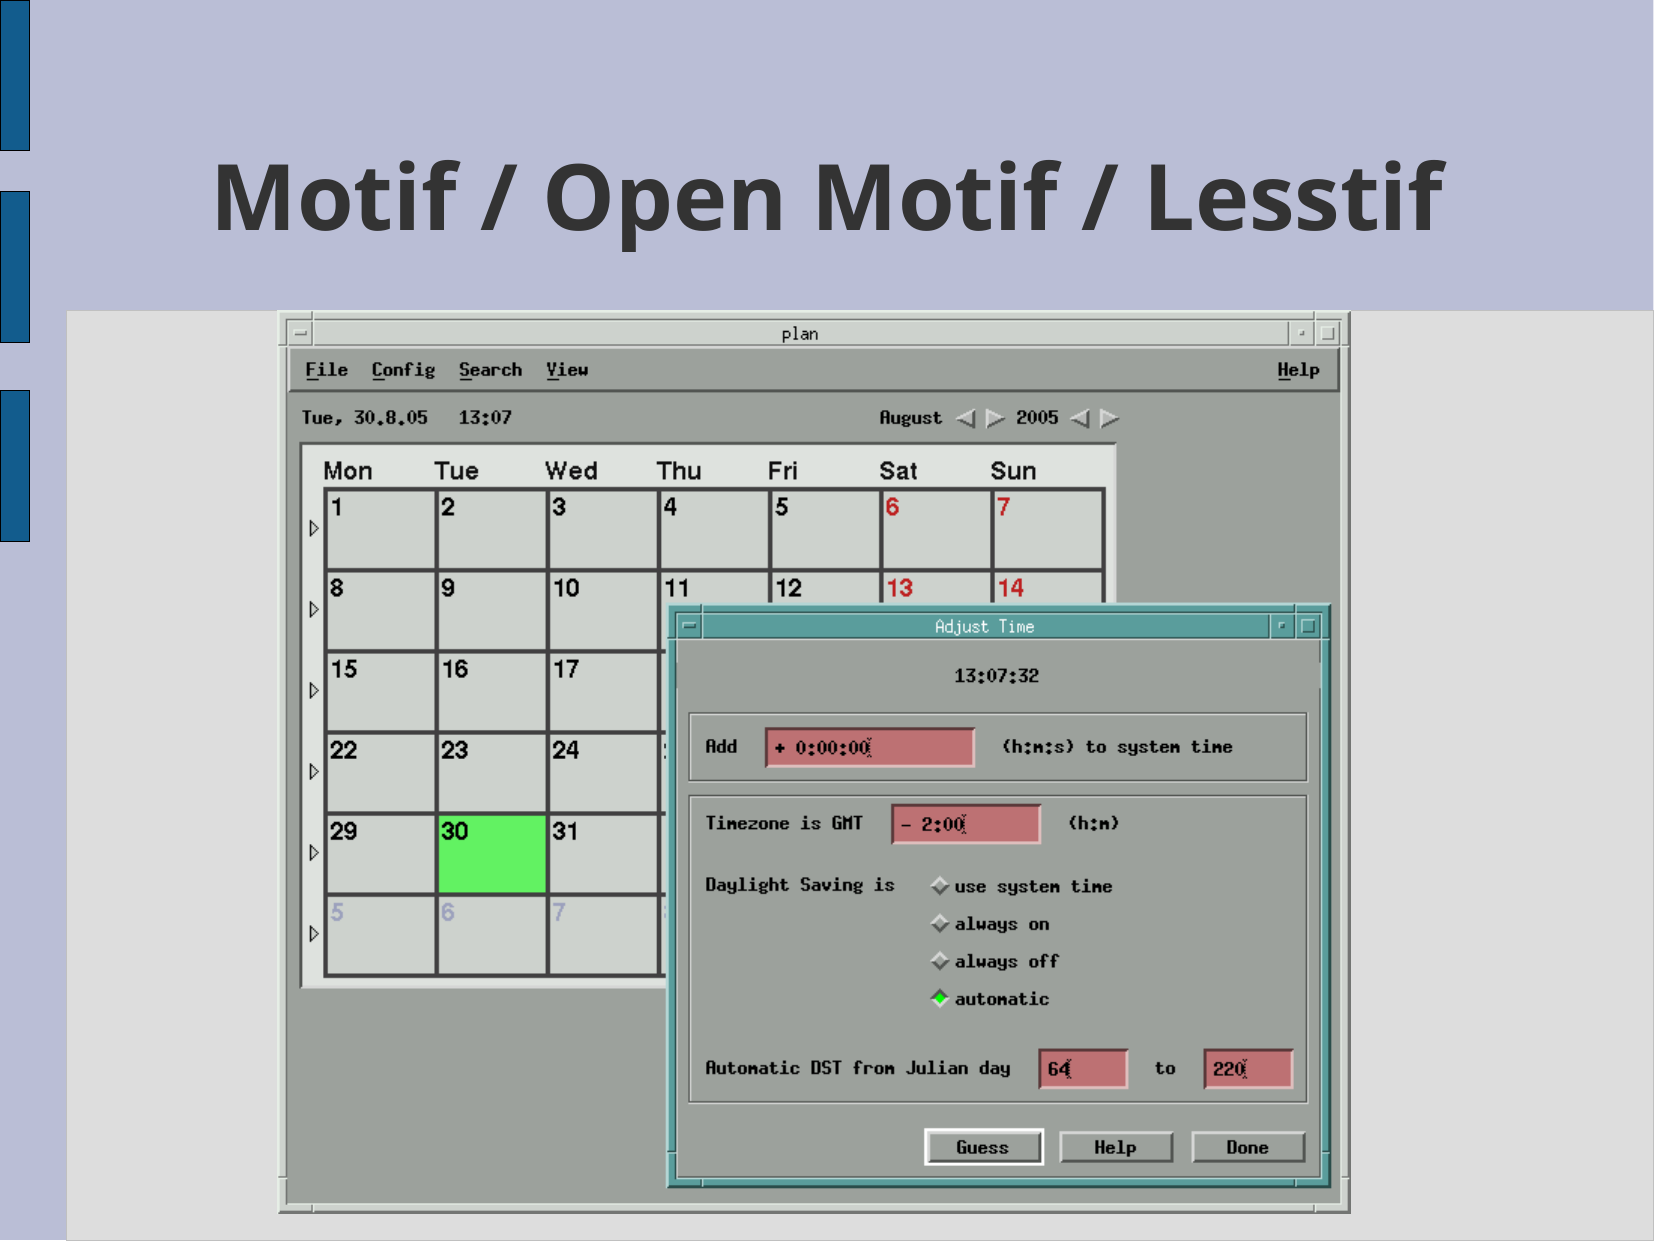

# Motif / Open Motif / Lesstif